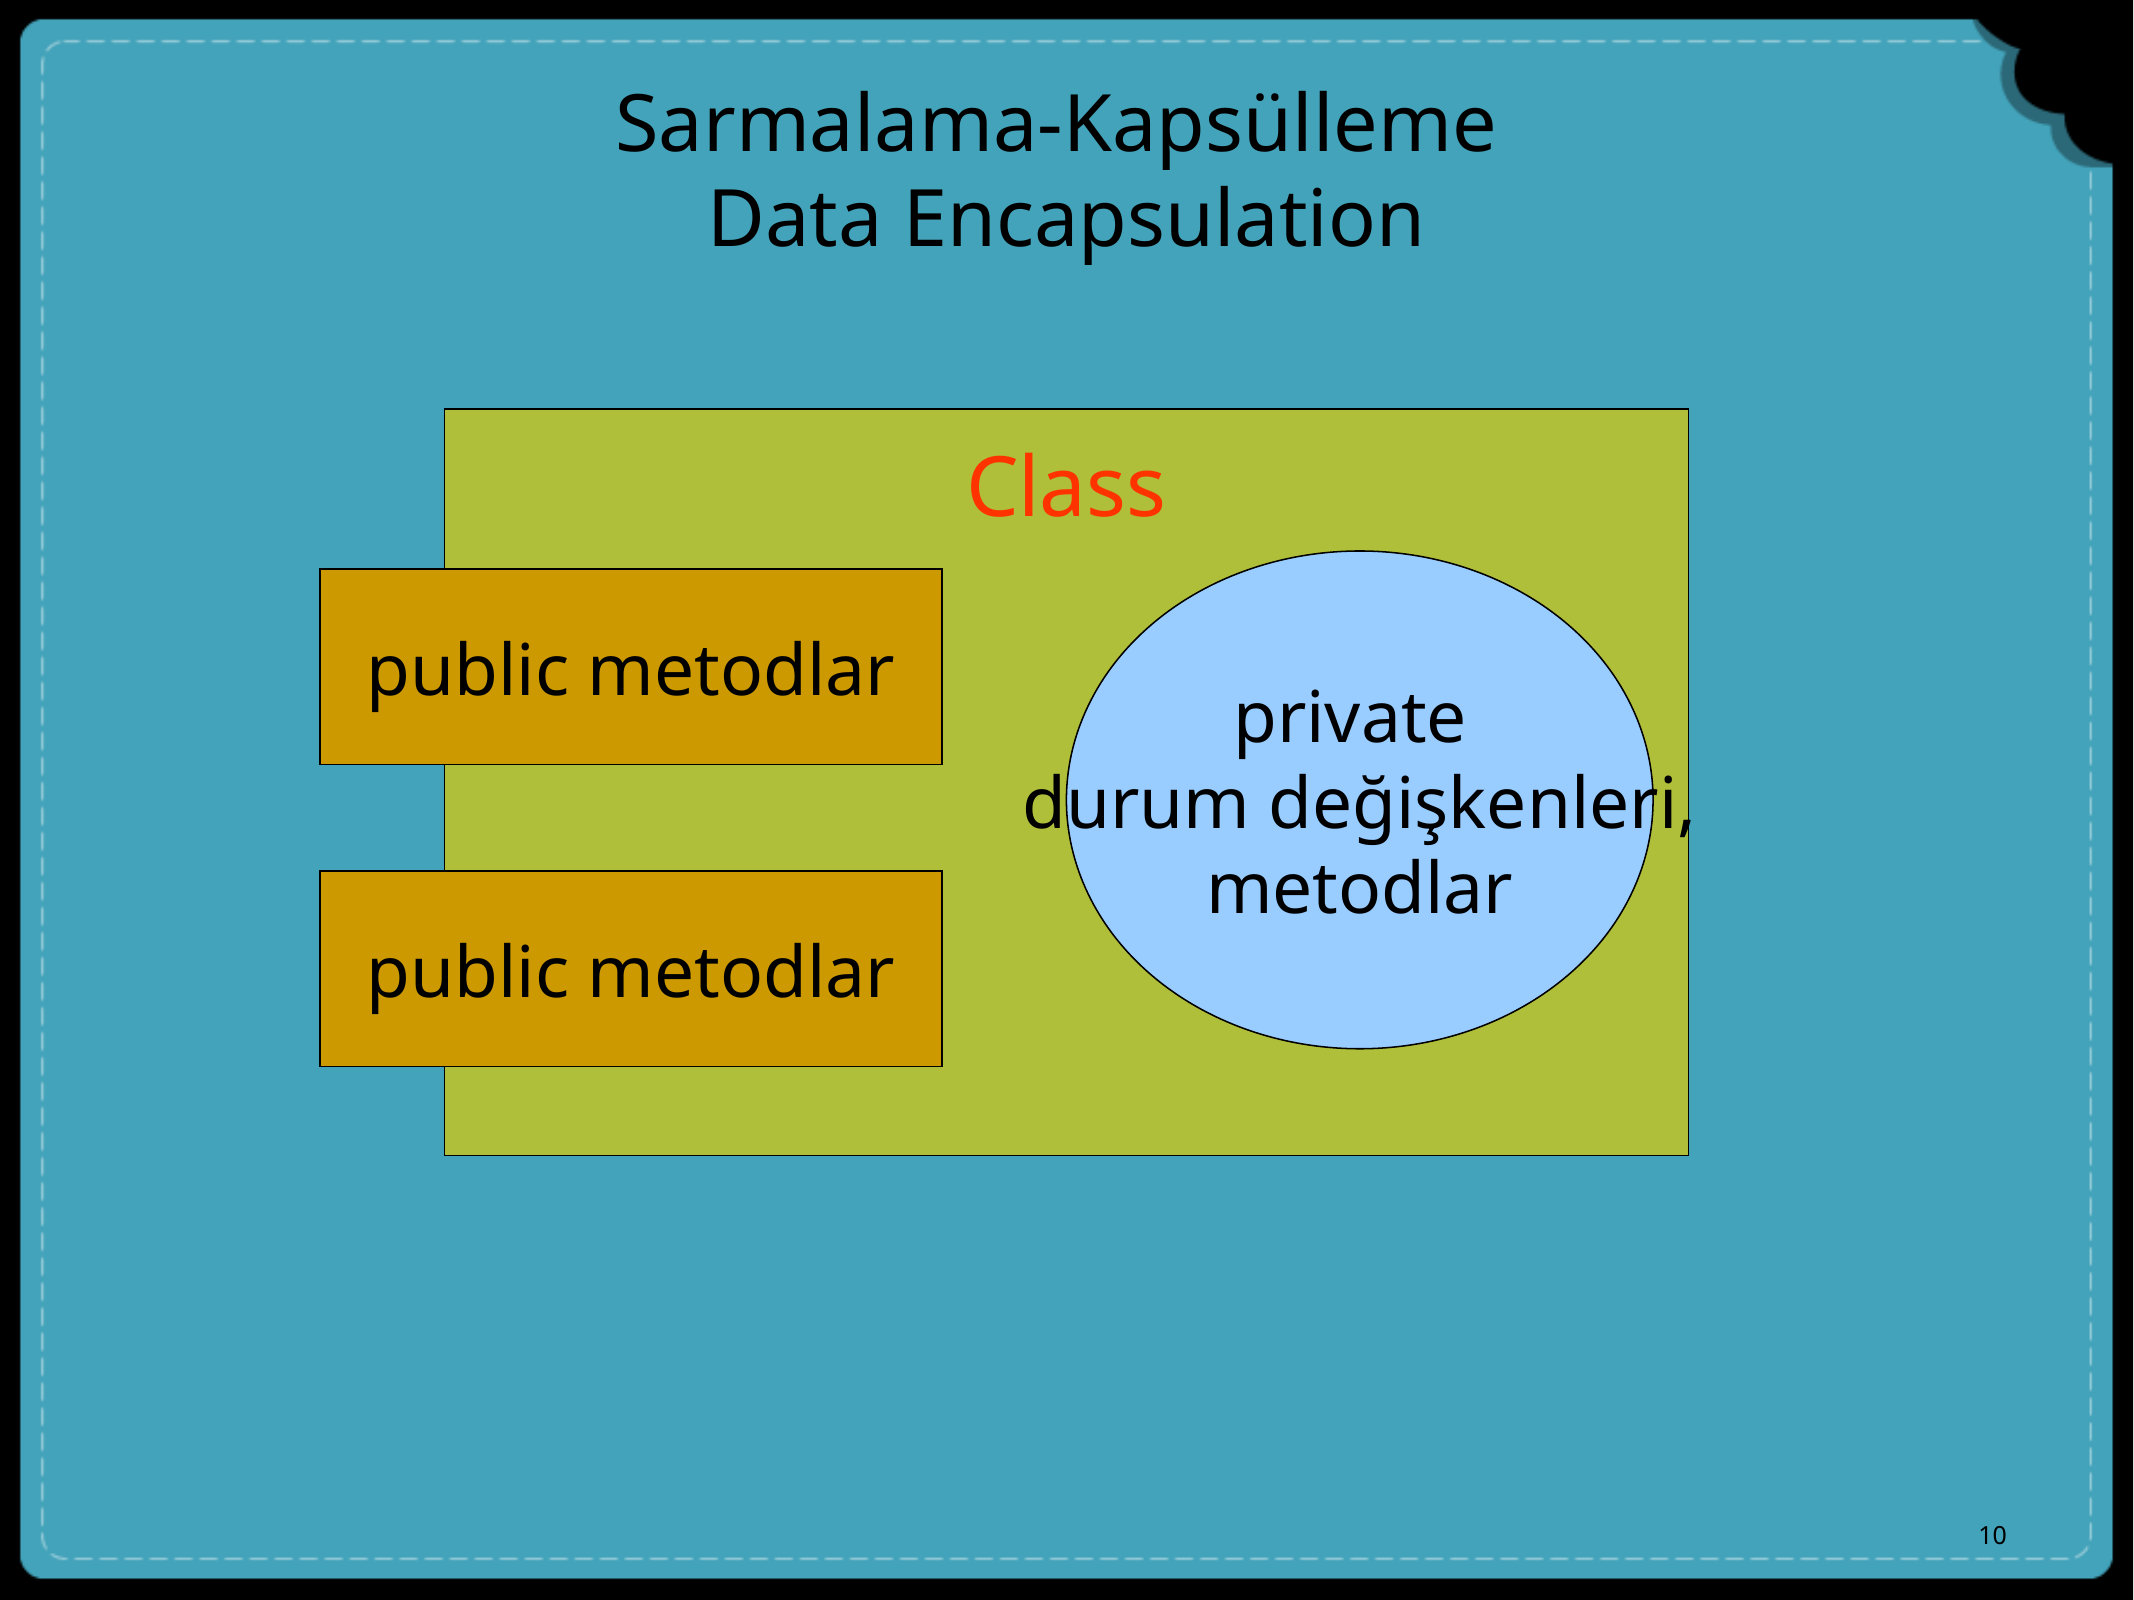

# Sarmalama-Kapsülleme Data Encapsulation
Class
private
durum değişkenleri,
metodlar
public metodlar
public metodlar
10